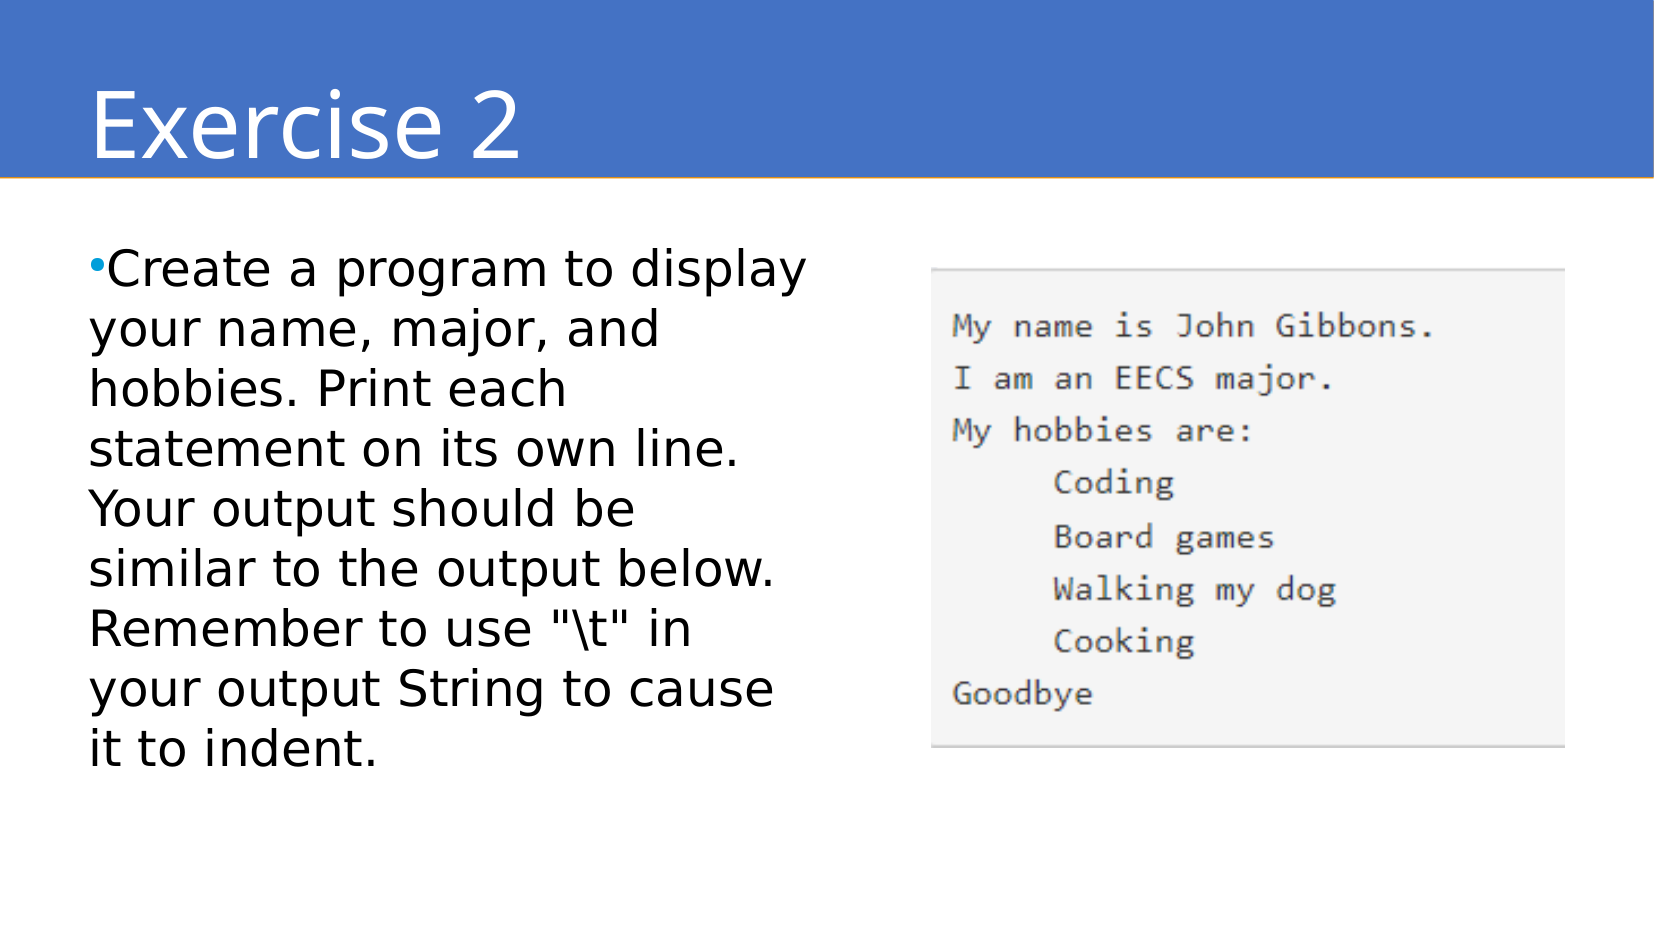

# Exercise 2
Create a program to display your name, major, and hobbies. Print each statement on its own line. Your output should be similar to the output below. Remember to use "\t" in your output String to cause it to indent.